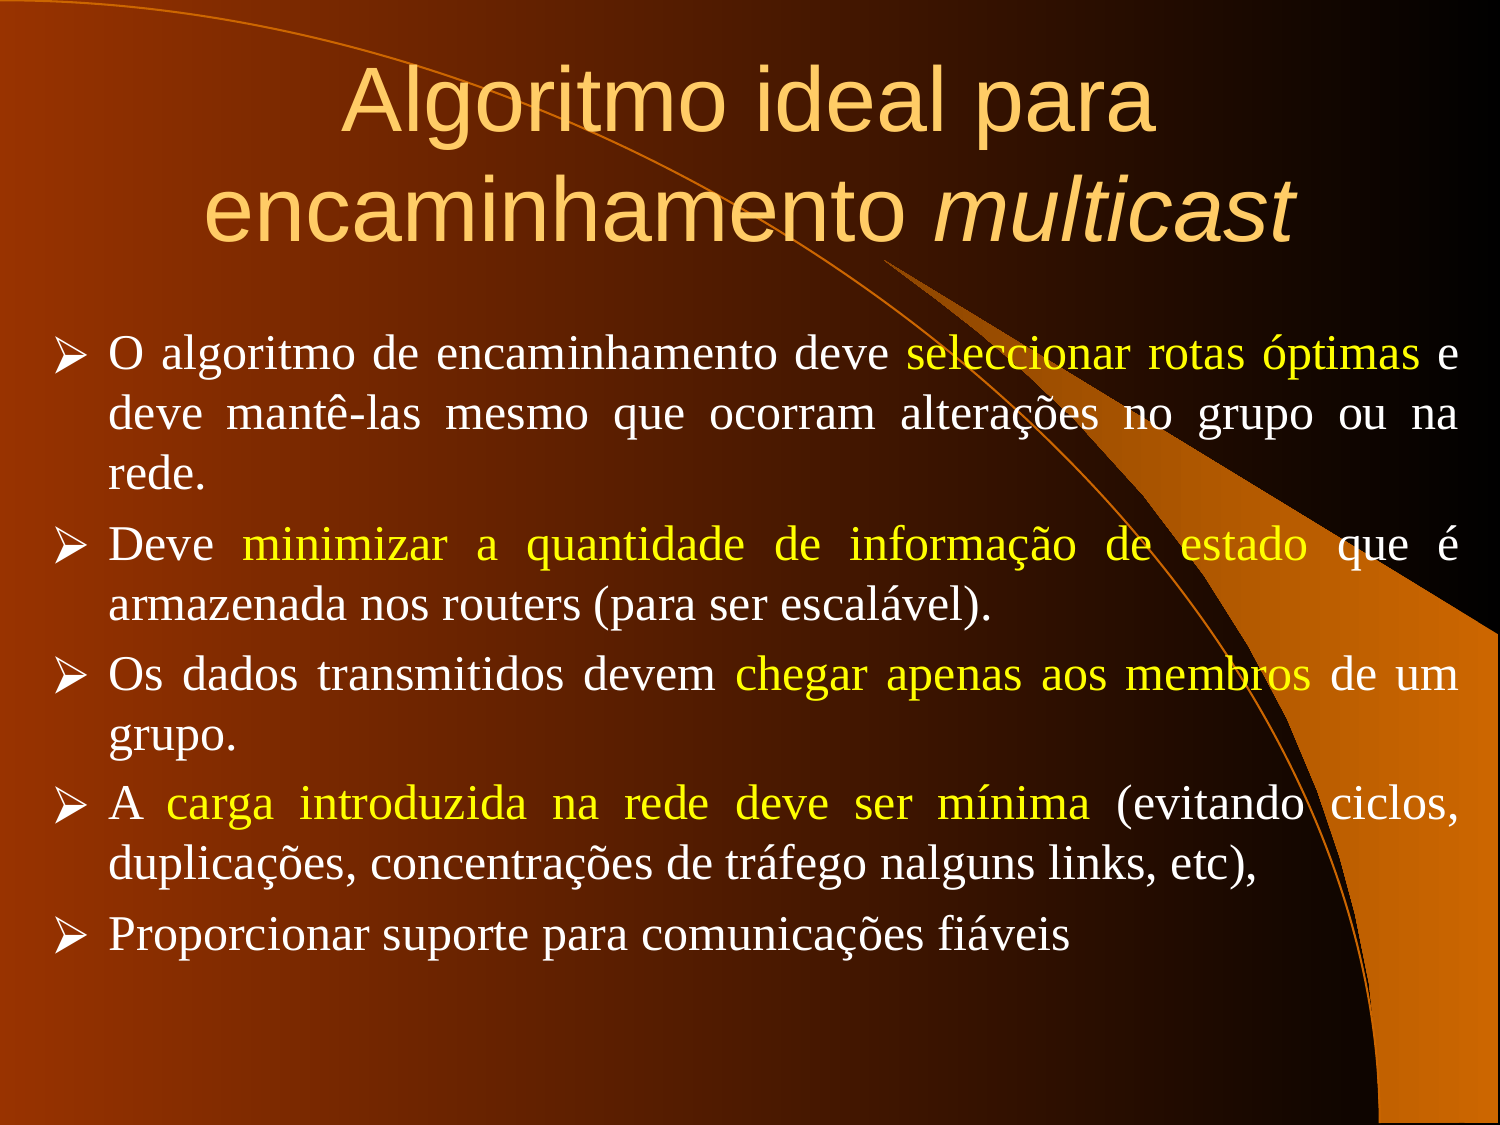

# Algoritmo ideal para encaminhamento multicast
O algoritmo de encaminhamento deve seleccionar rotas óptimas e deve mantê-las mesmo que ocorram alterações no grupo ou na rede.
Deve minimizar a quantidade de informação de estado que é armazenada nos routers (para ser escalável).
Os dados transmitidos devem chegar apenas aos membros de um grupo.
A carga introduzida na rede deve ser mínima (evitando ciclos, duplicações, concentrações de tráfego nalguns links, etc),
Proporcionar suporte para comunicações fiáveis